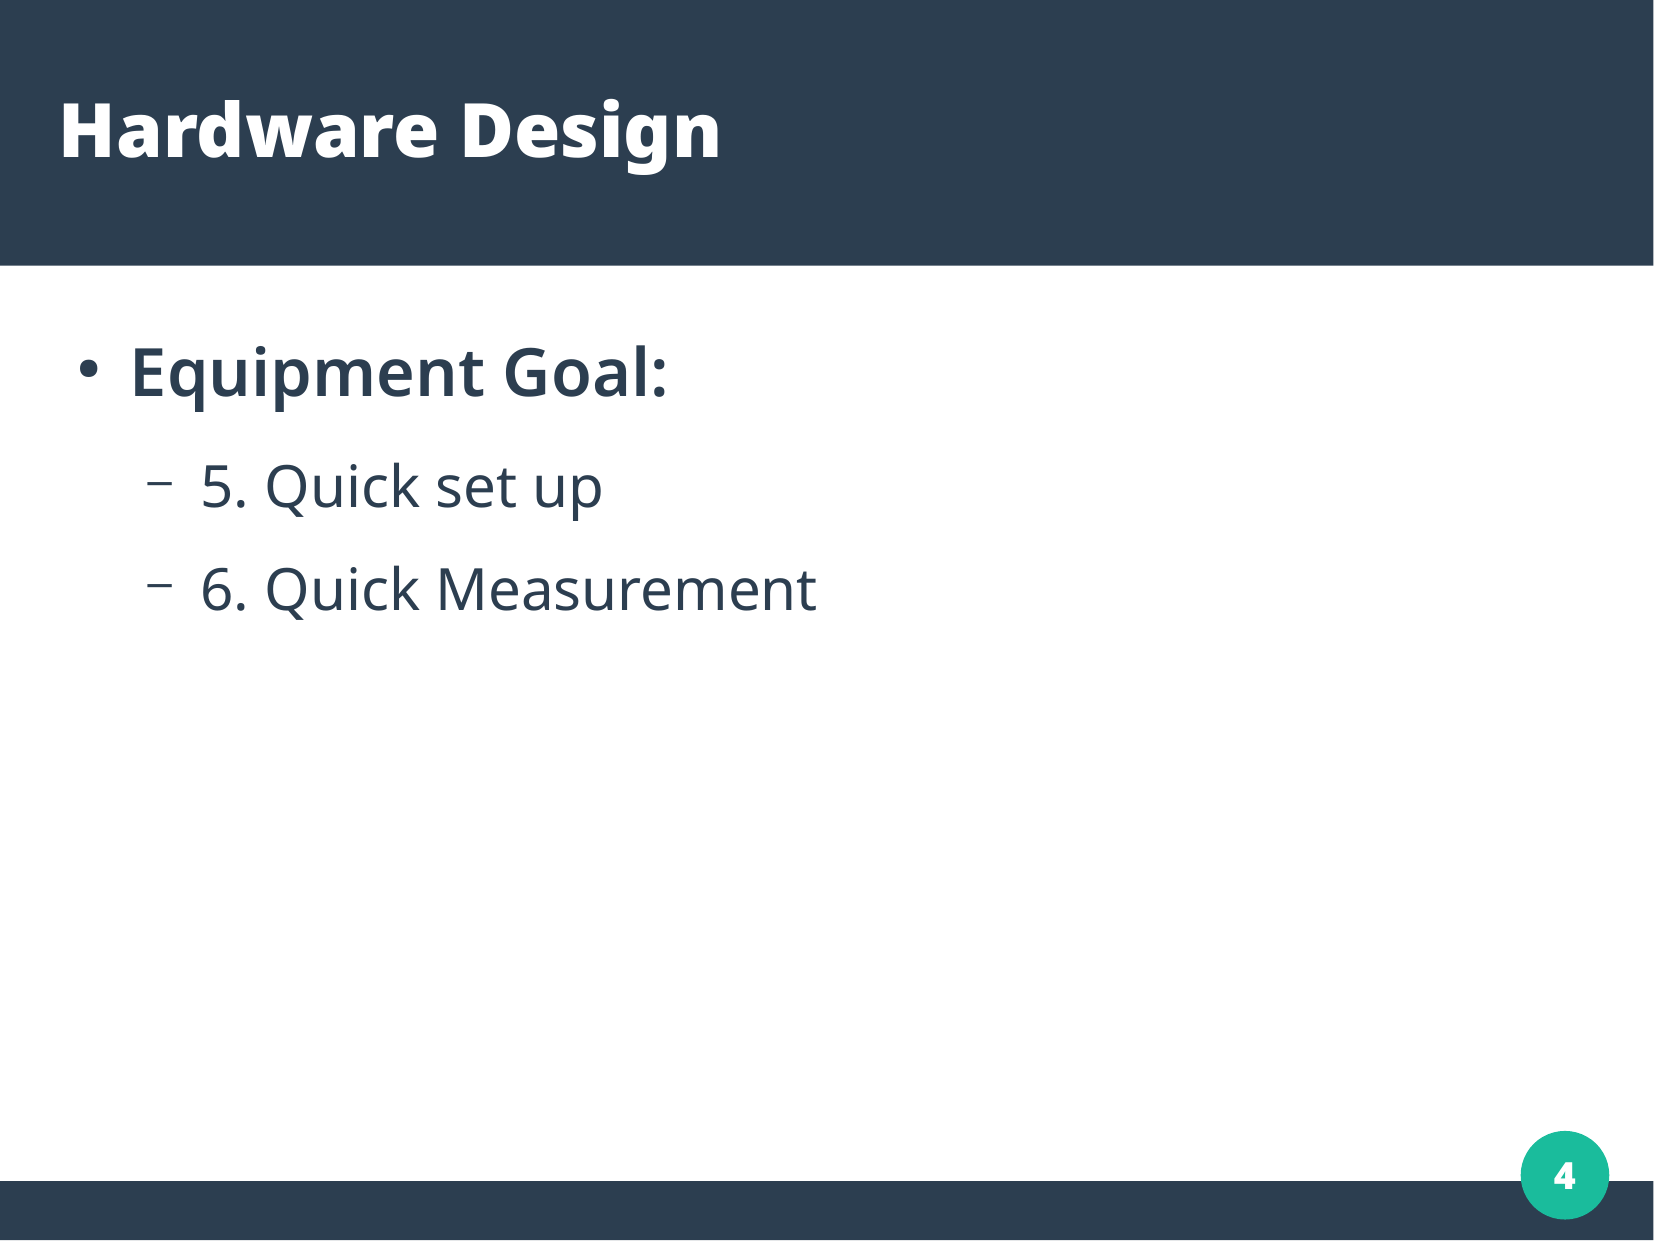

# Hardware Design
Equipment Goal:
5. Quick set up
6. Quick Measurement
4